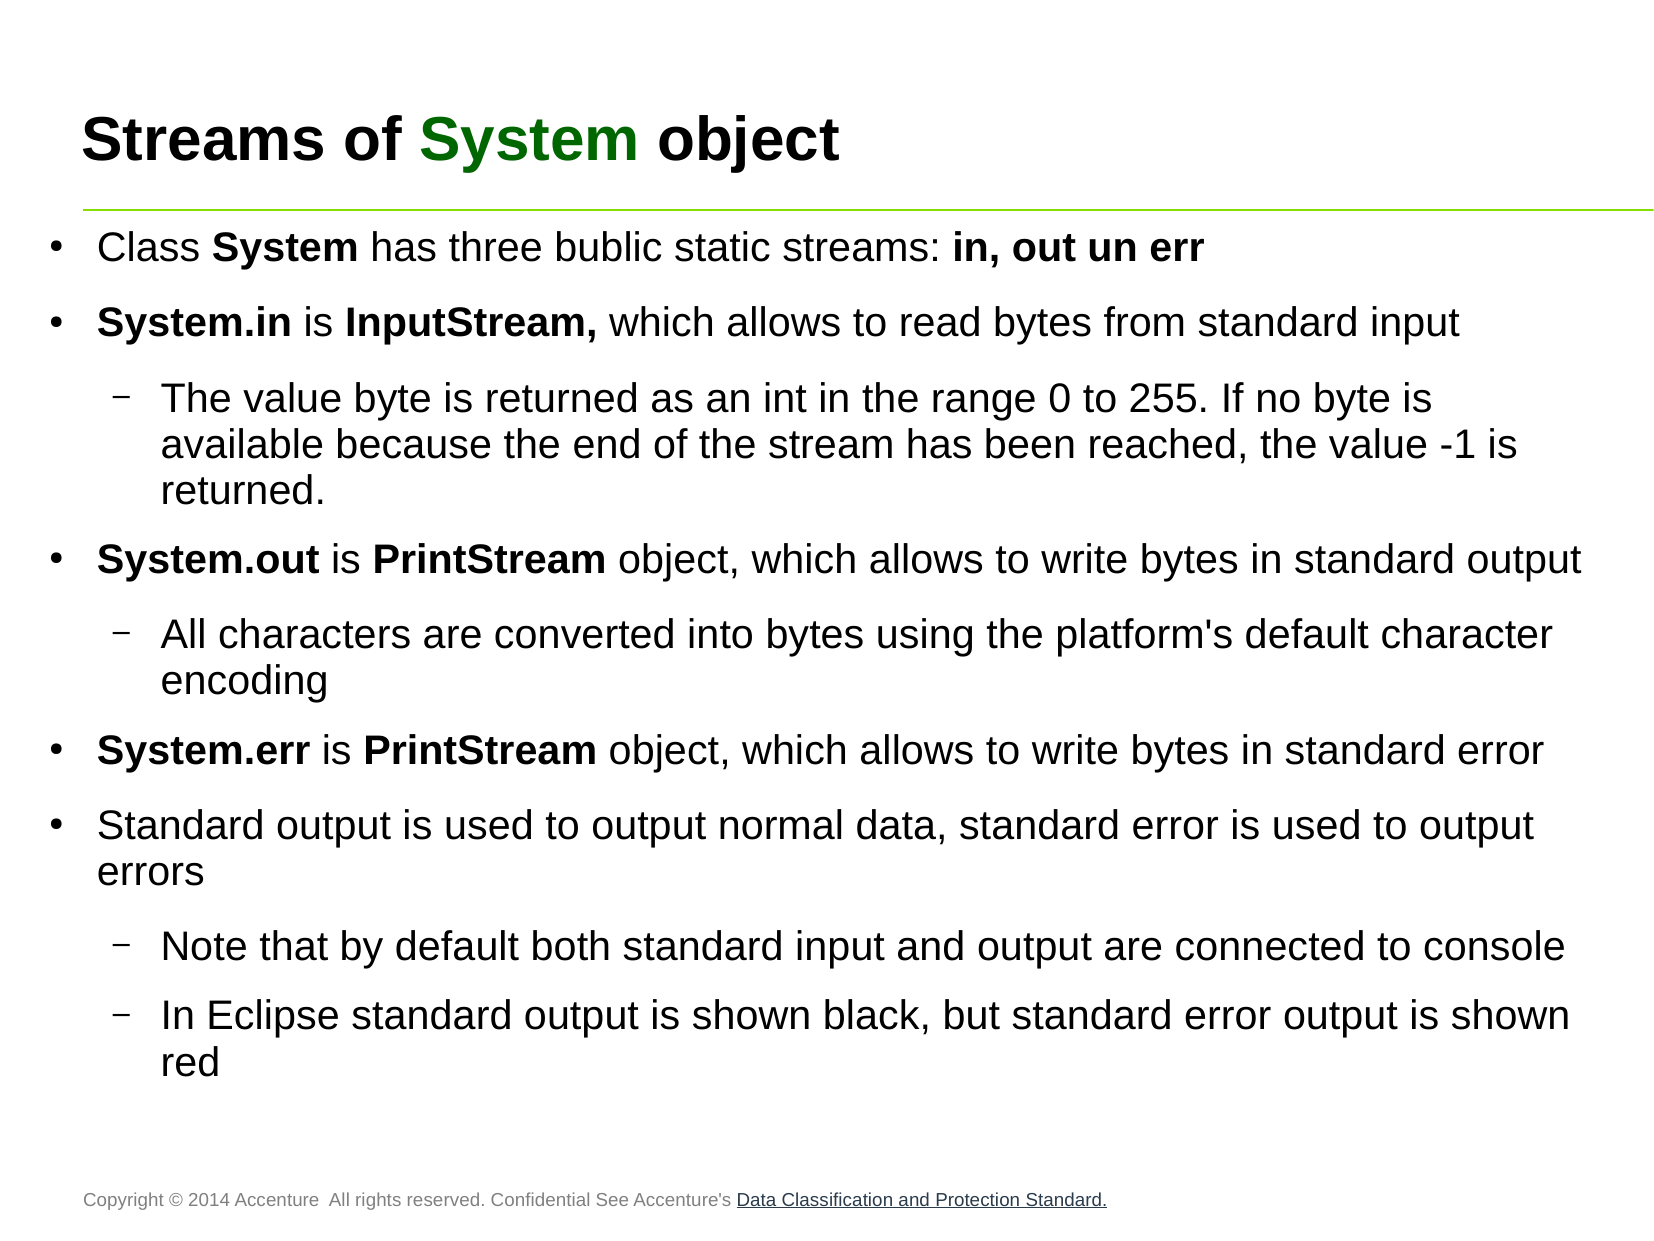

# Streams of System object
Class System has three bublic static streams: in, out un err
System.in is InputStream, which allows to read bytes from standard input
The value byte is returned as an int in the range 0 to 255. If no byte is available because the end of the stream has been reached, the value -1 is returned.
System.out is PrintStream object, which allows to write bytes in standard output
All characters are converted into bytes using the platform's default character encoding
System.err is PrintStream object, which allows to write bytes in standard error
Standard output is used to output normal data, standard error is used to output errors
Note that by default both standard input and output are connected to console
In Eclipse standard output is shown black, but standard error output is shown red